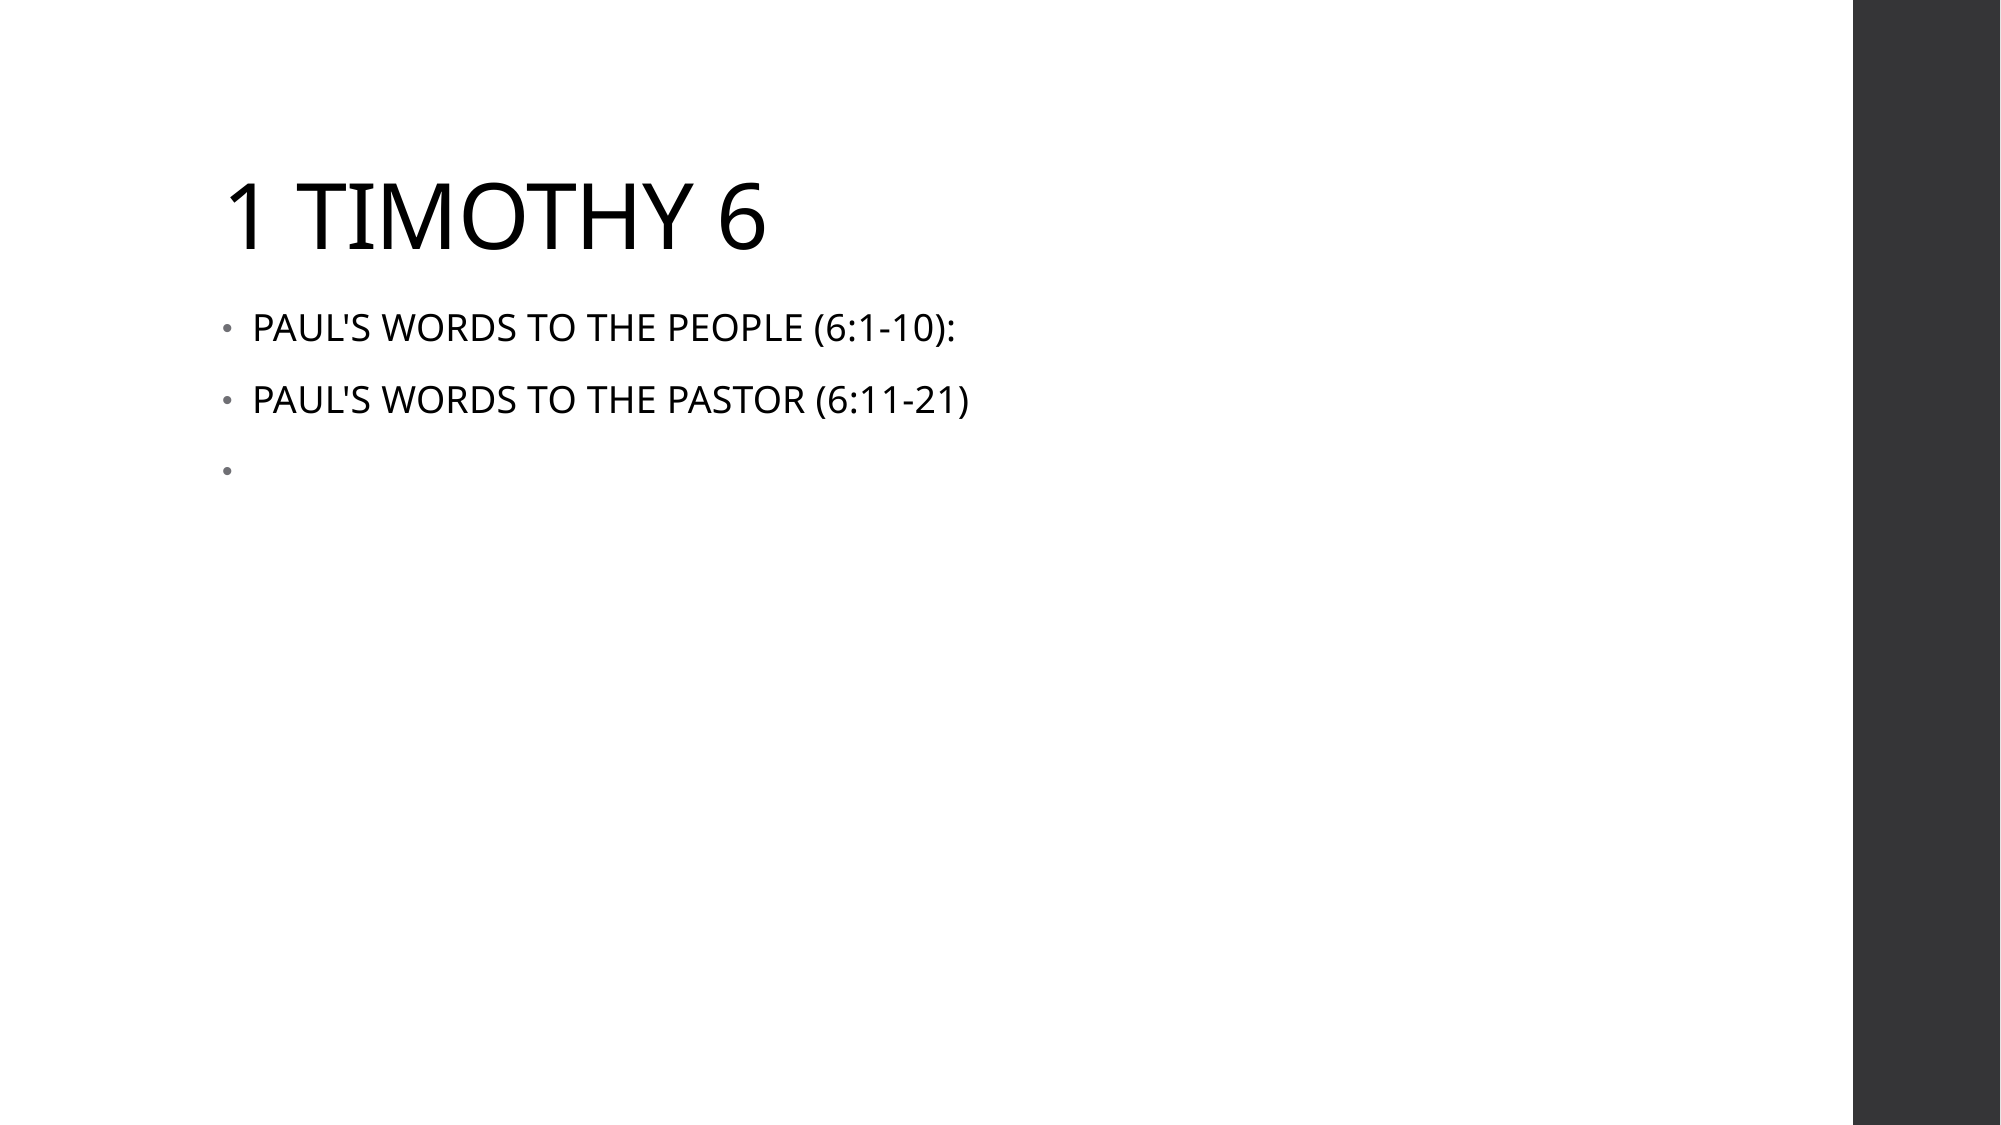

# 1 TIMOTHY 6
PAUL'S WORDS TO THE PEOPLE (6:1-10):
PAUL'S WORDS TO THE PASTOR (6:11-21)